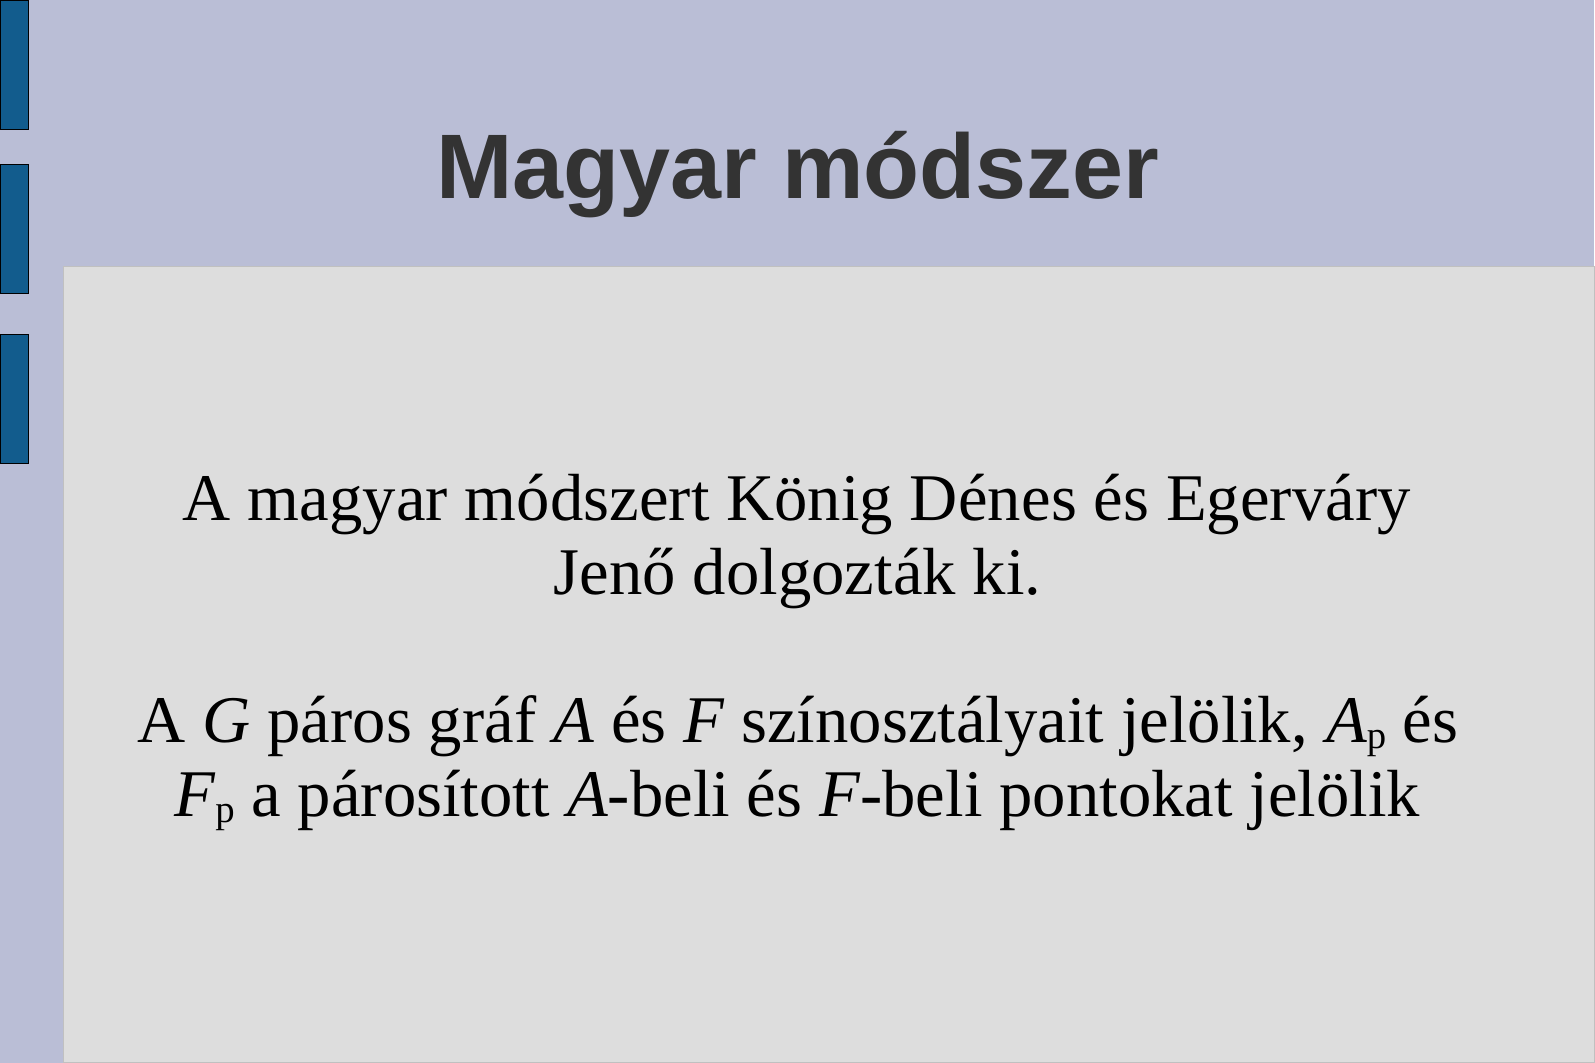

# Magyar módszer
A magyar módszert König Dénes és Egerváry Jenő dolgozták ki.
A G páros gráf A és F színosztályait jelölik, Ap és Fp a párosított A-beli és F-beli pontokat jelölik